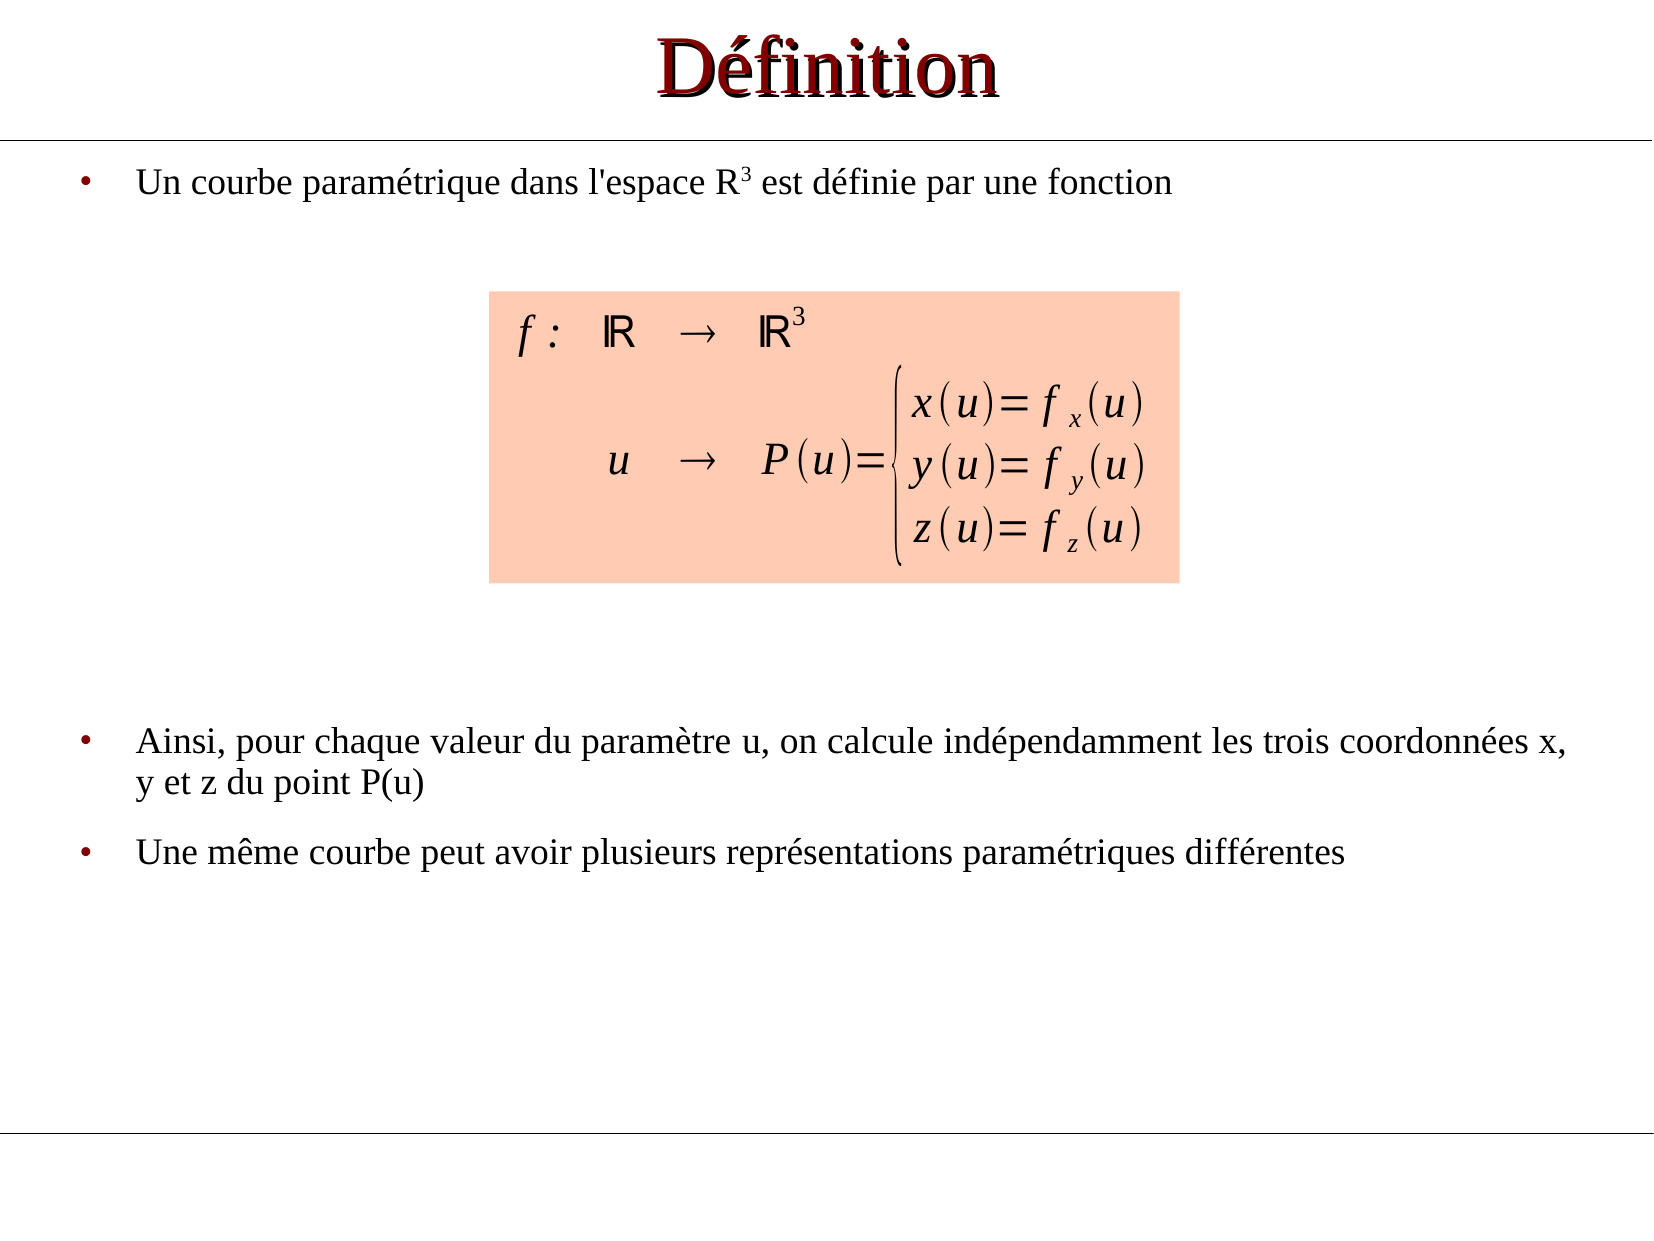

# Définition
Un courbe paramétrique dans l'espace R3 est définie par une fonction
Ainsi, pour chaque valeur du paramètre u, on calcule indépendamment les trois coordonnées x, y et z du point P(u)
Une même courbe peut avoir plusieurs représentations paramétriques différentes